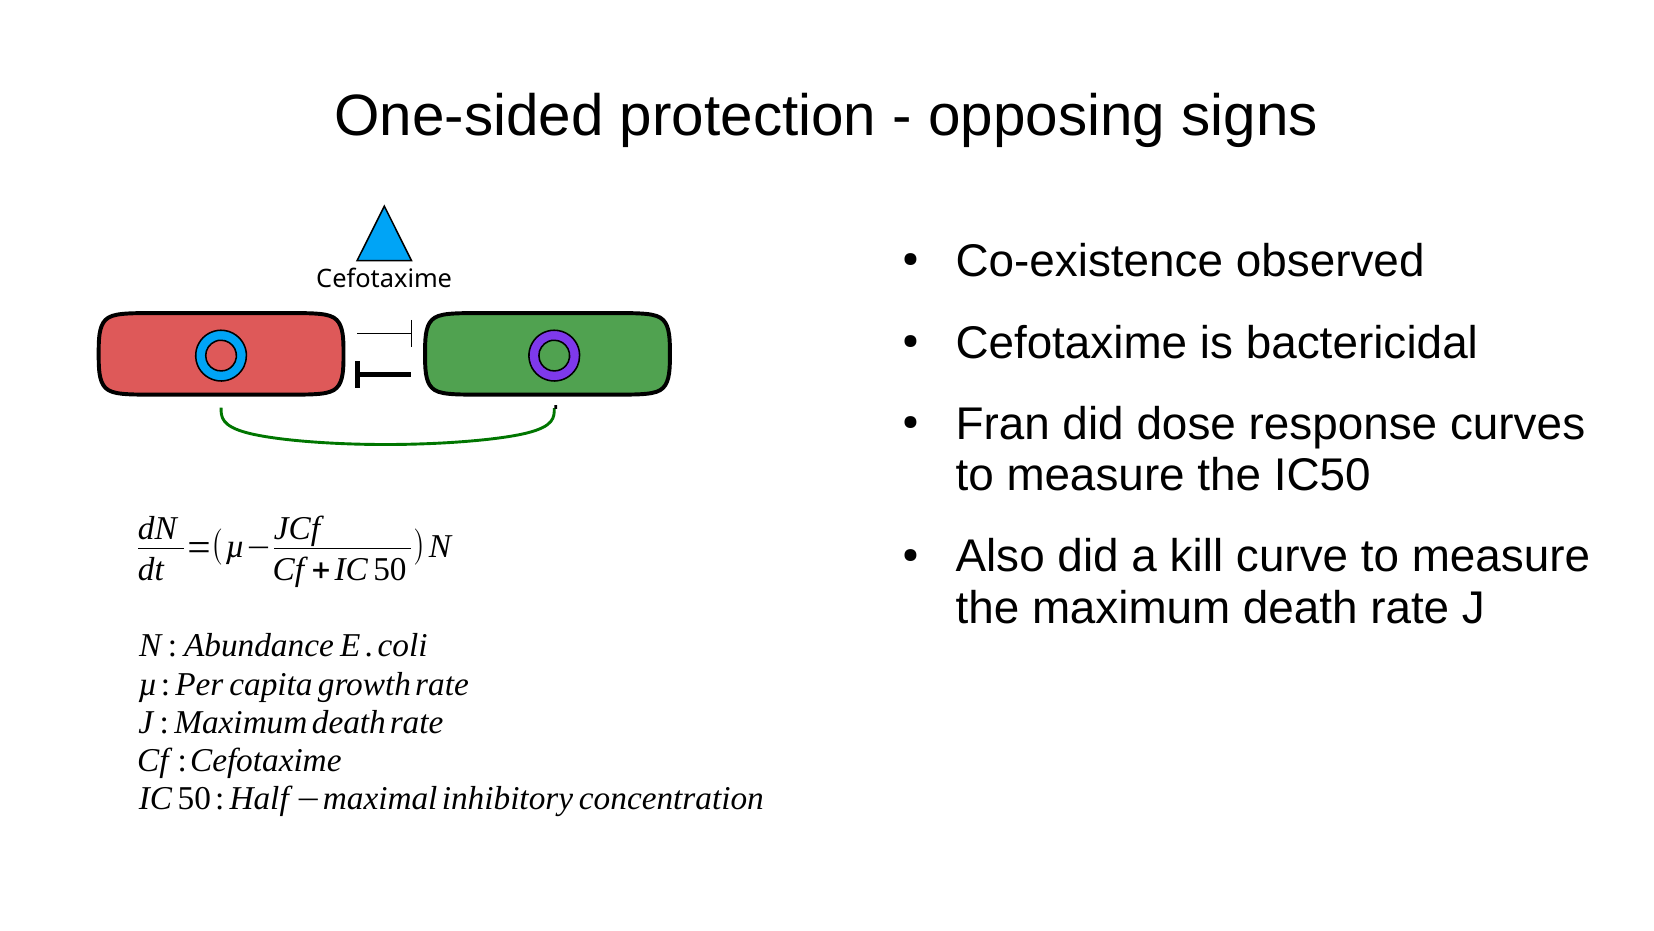

# One-sided protection - opposing signs
Co-existence observed
Cefotaxime is bactericidal
Fran did dose response curves to measure the IC50
Also did a kill curve to measure the maximum death rate J